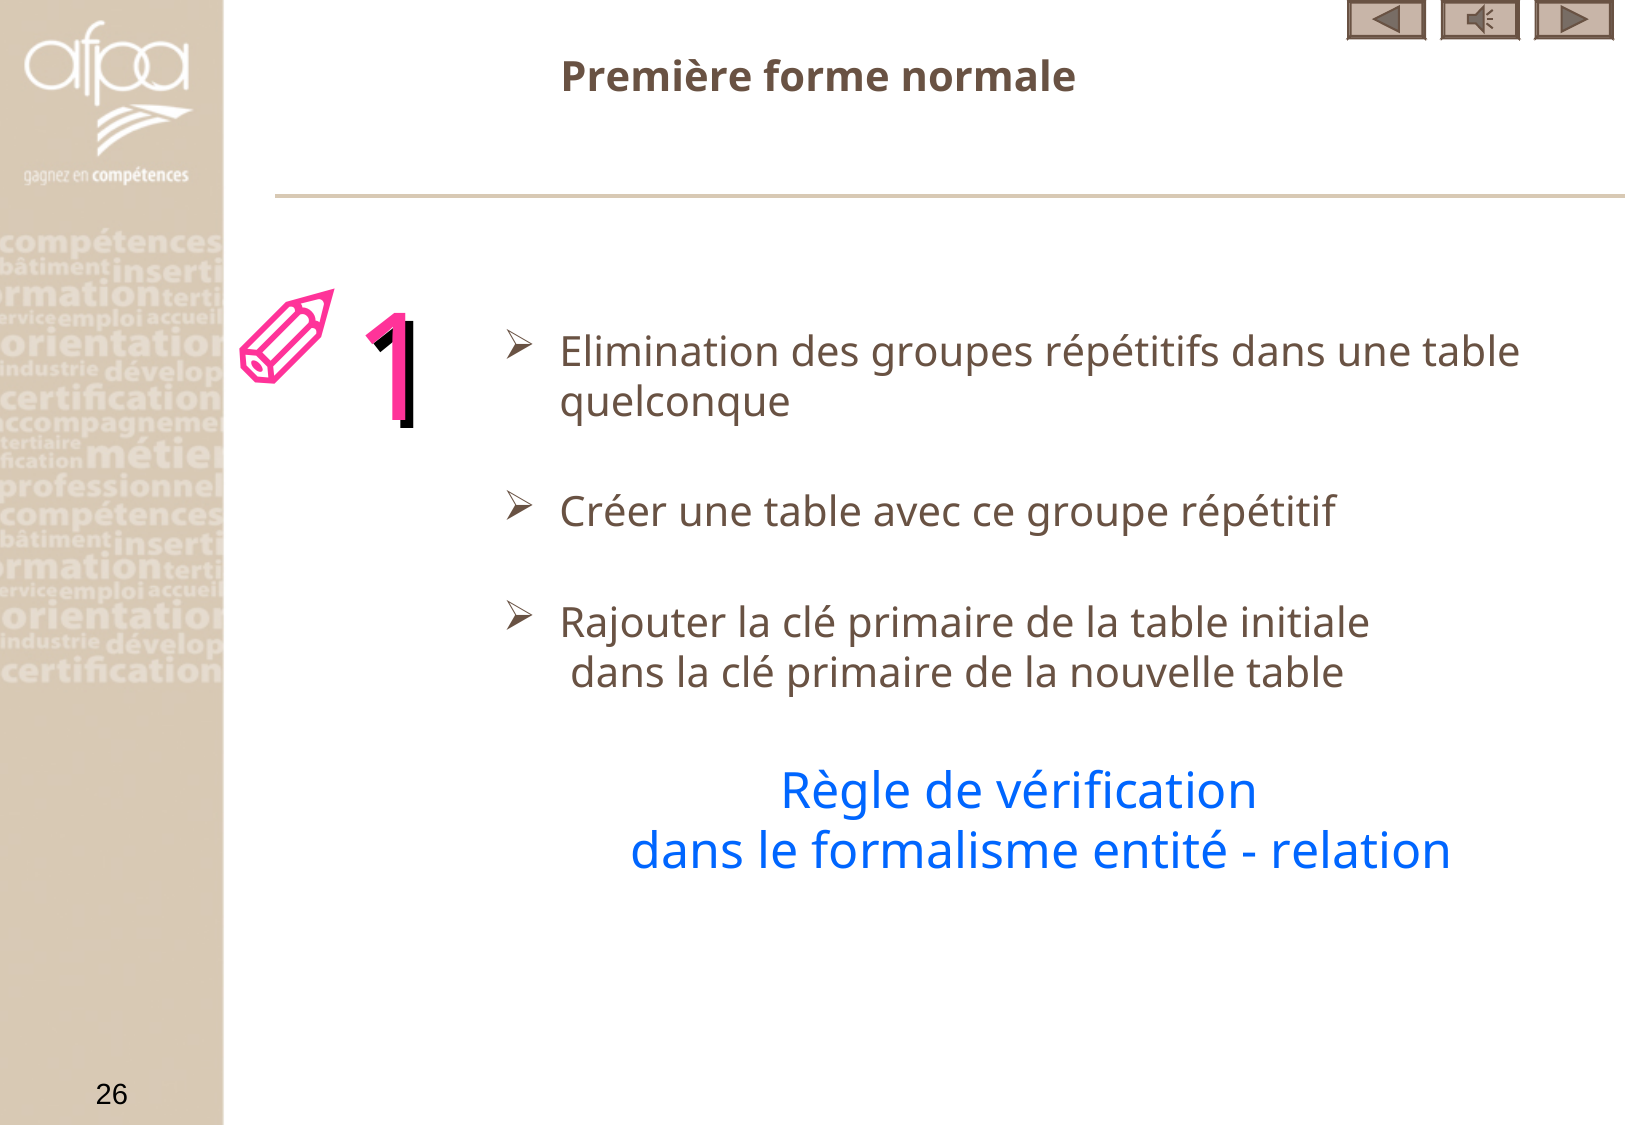

# Première forme normale
Elimination des groupes répétitifs dans une table quelconque
Créer une table avec ce groupe répétitif
Rajouter la clé primaire de la table initiale
 dans la clé primaire de la nouvelle table
 Règle de vérification
 dans le formalisme entité - relation
1